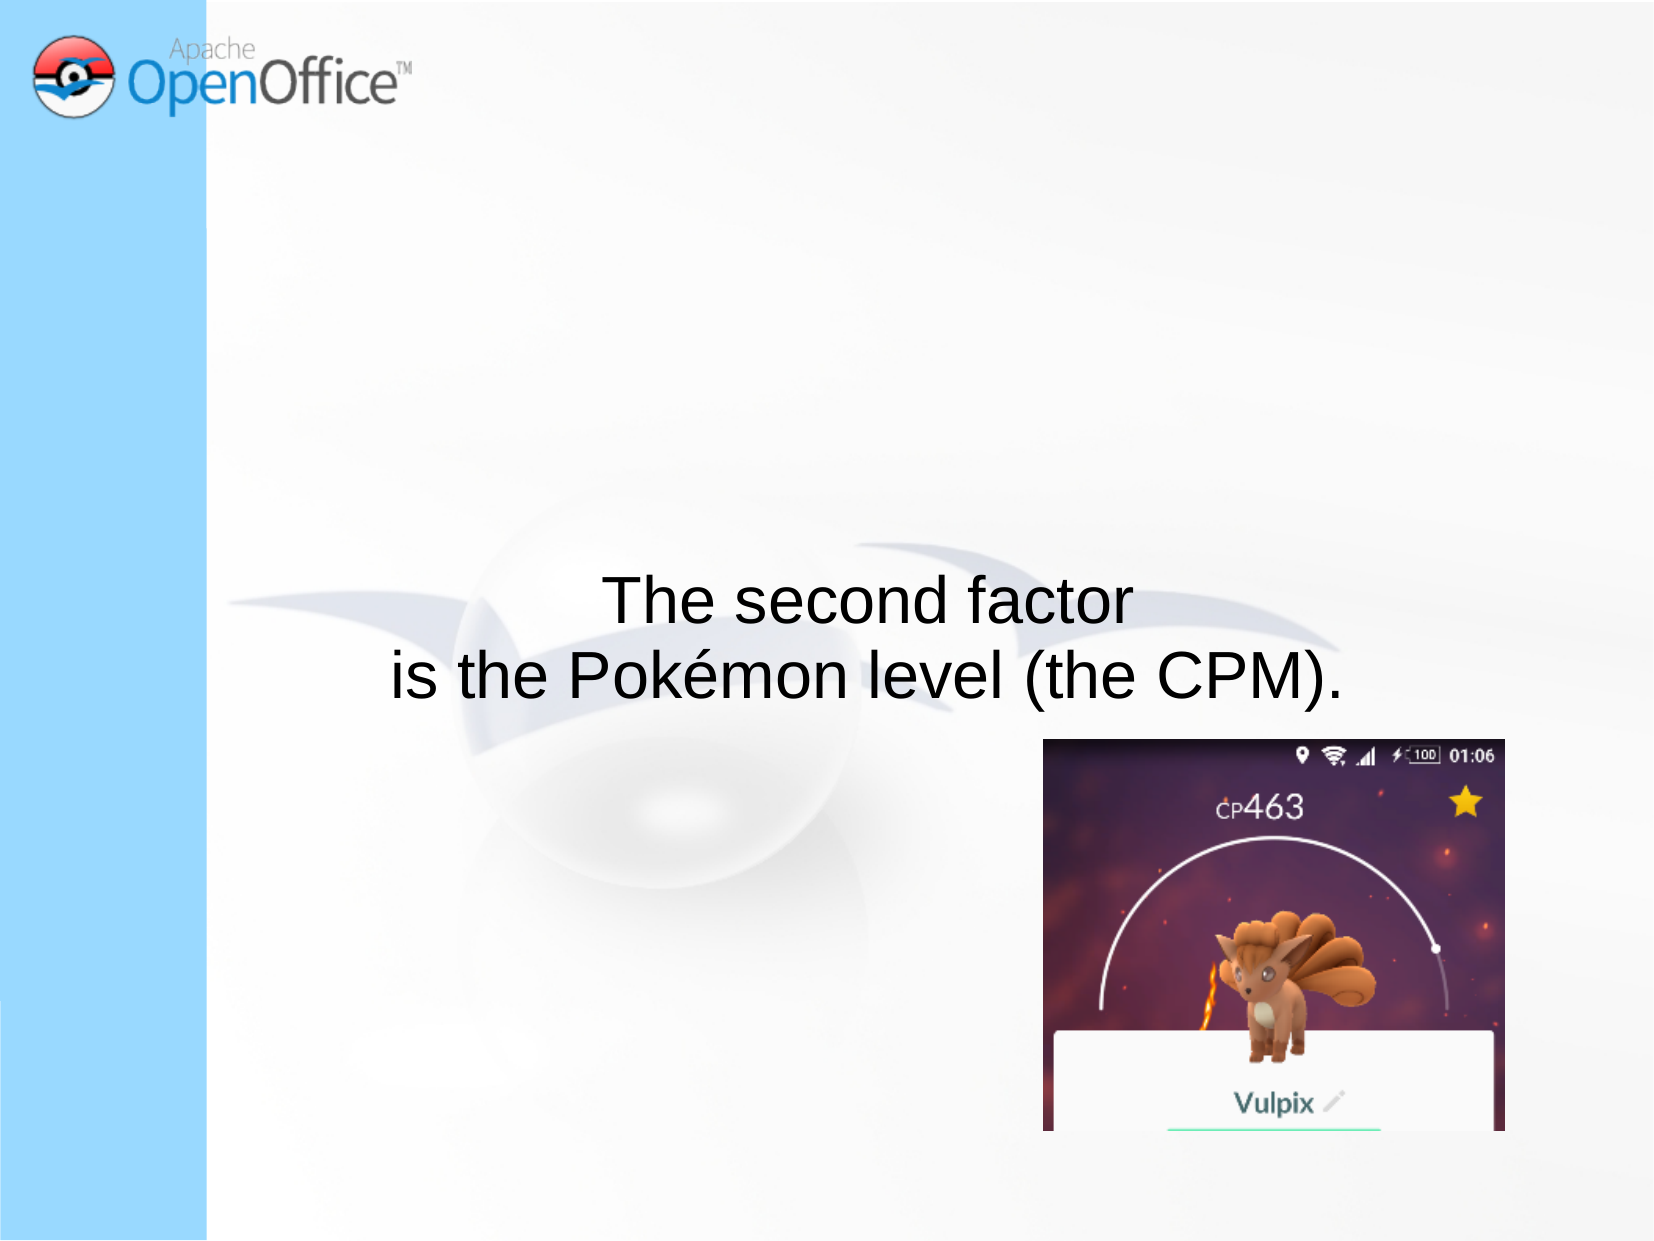

# The second factor
is the Pokémon level (the CPM).